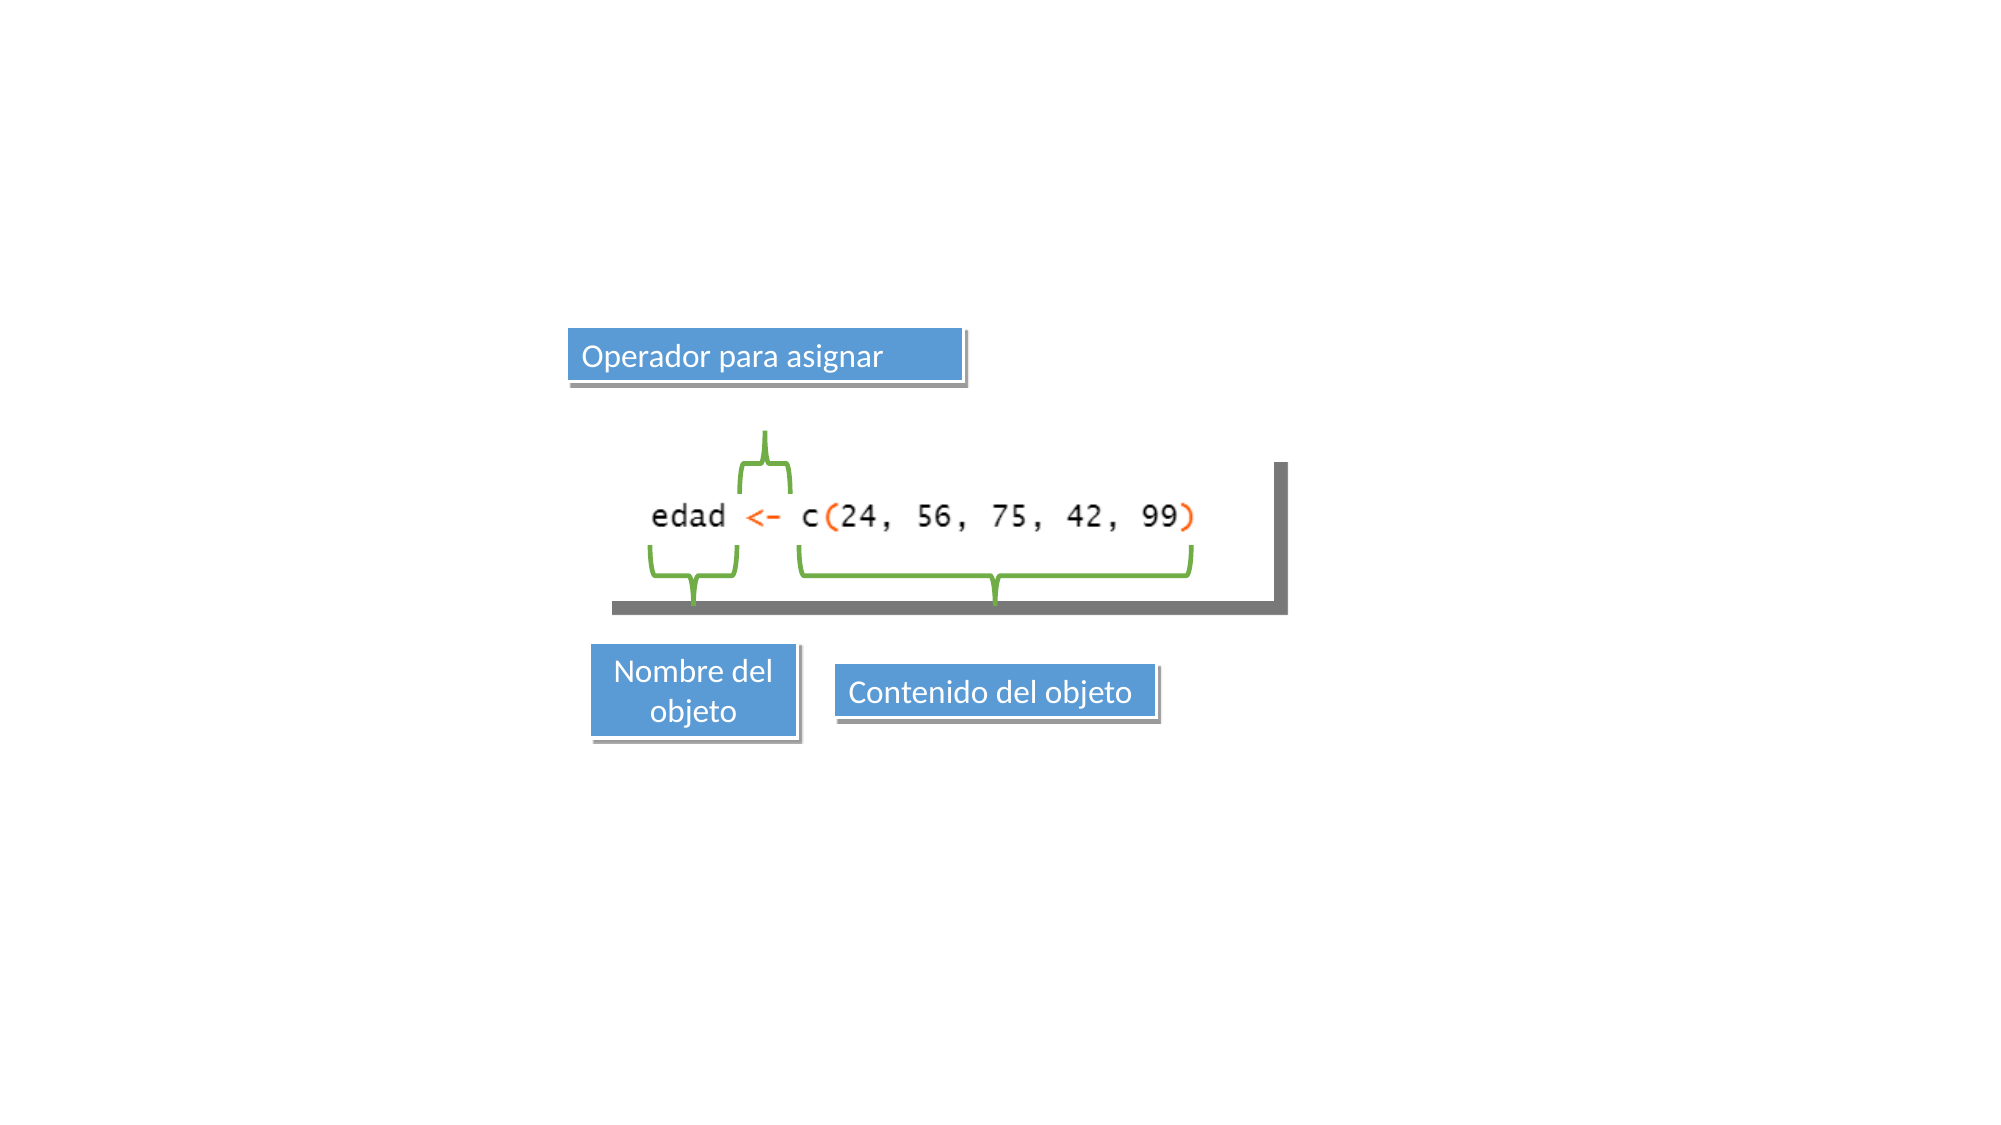

Operador para asignar
Nombre del objeto
Contenido del objeto